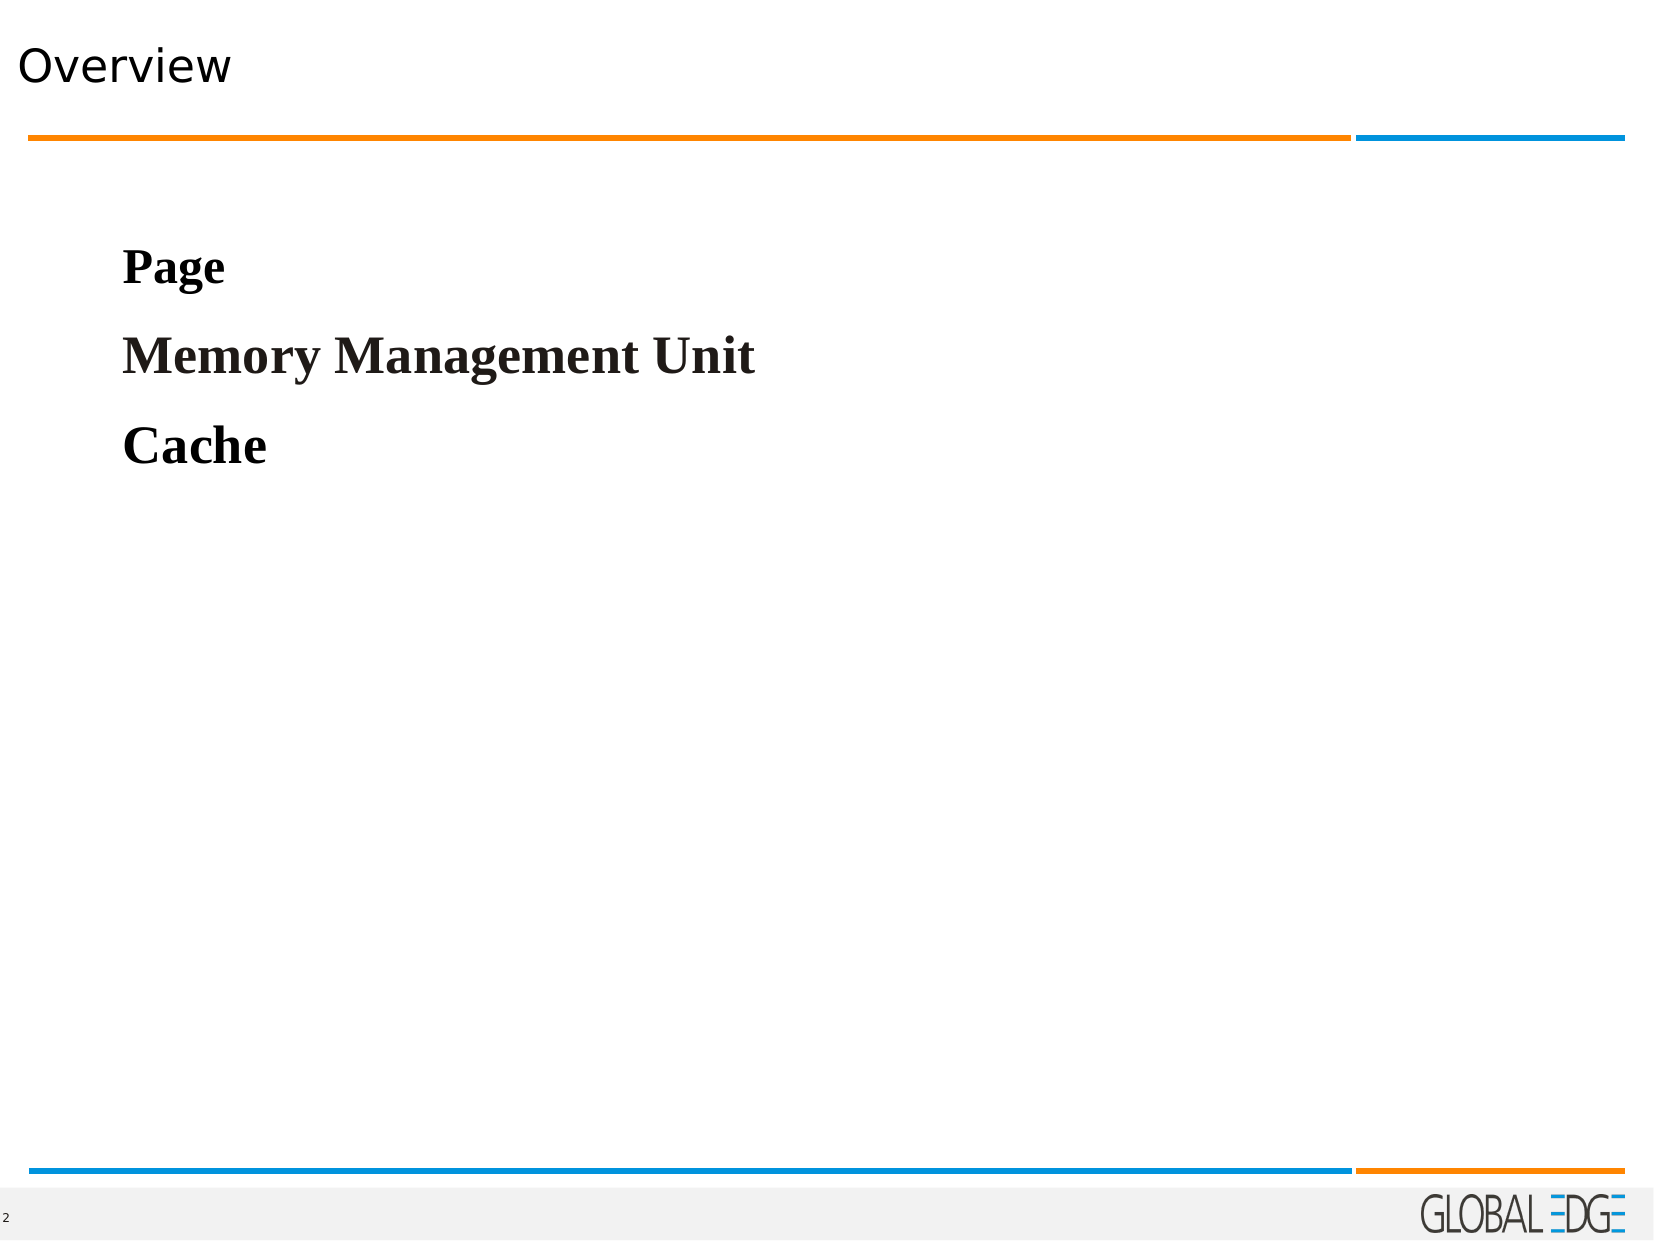

Overview
Page
Memory Management Unit
Cache
2